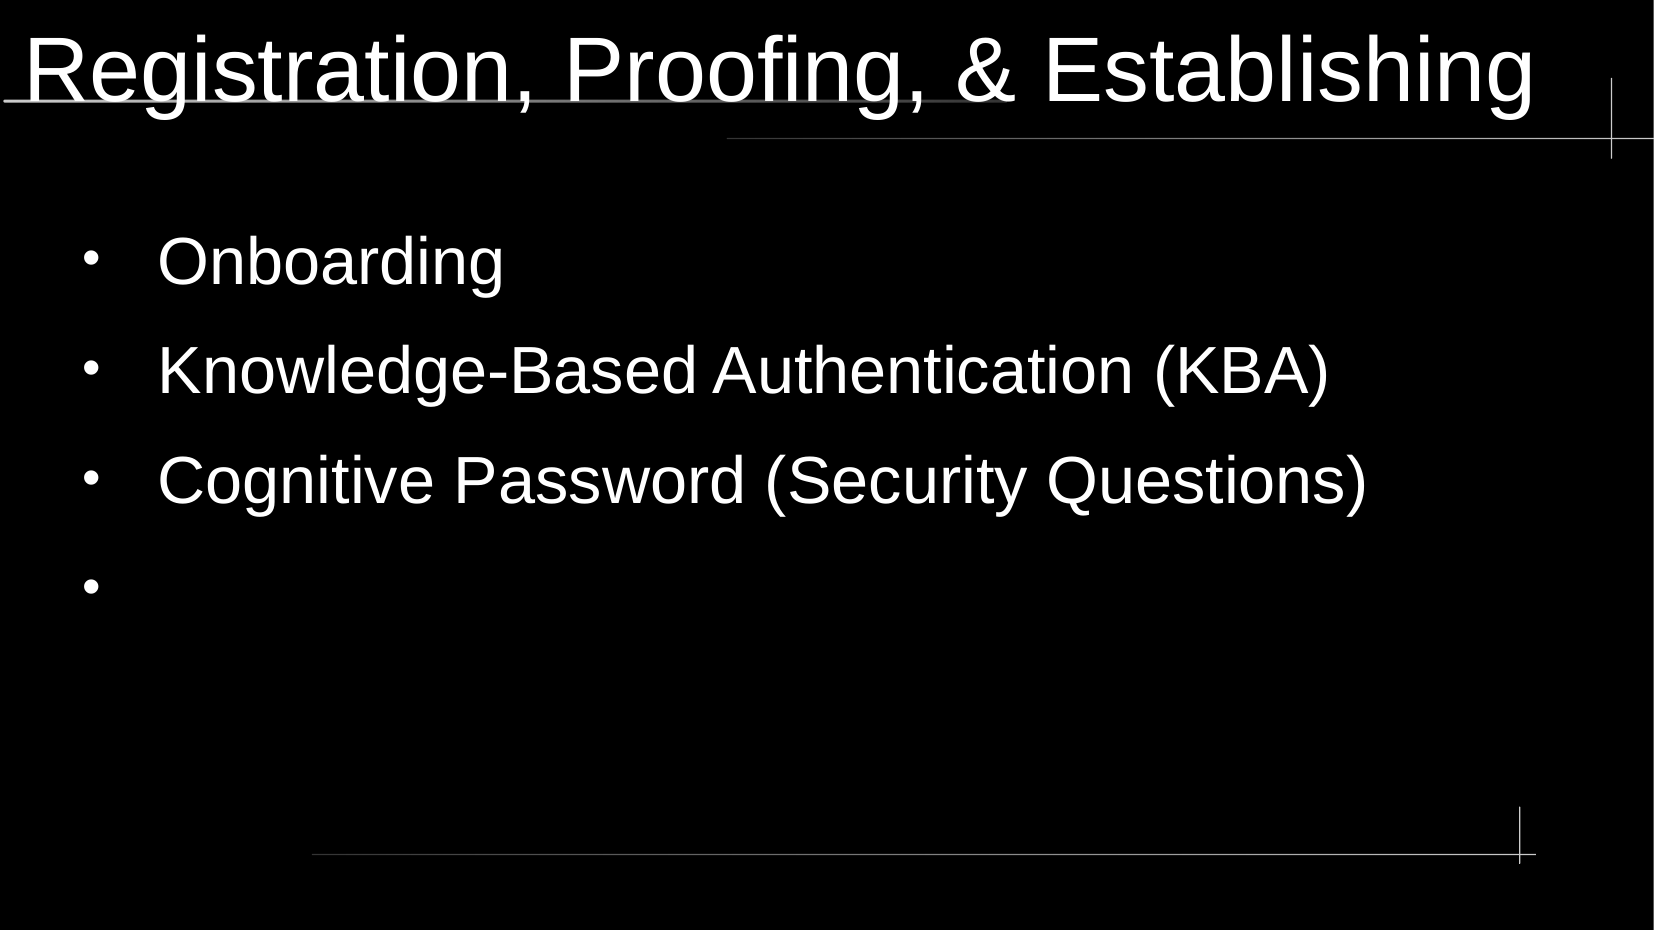

# Registration, Proofing, & Establishing
Onboarding
Knowledge-Based Authentication (KBA)
Cognitive Password (Security Questions)